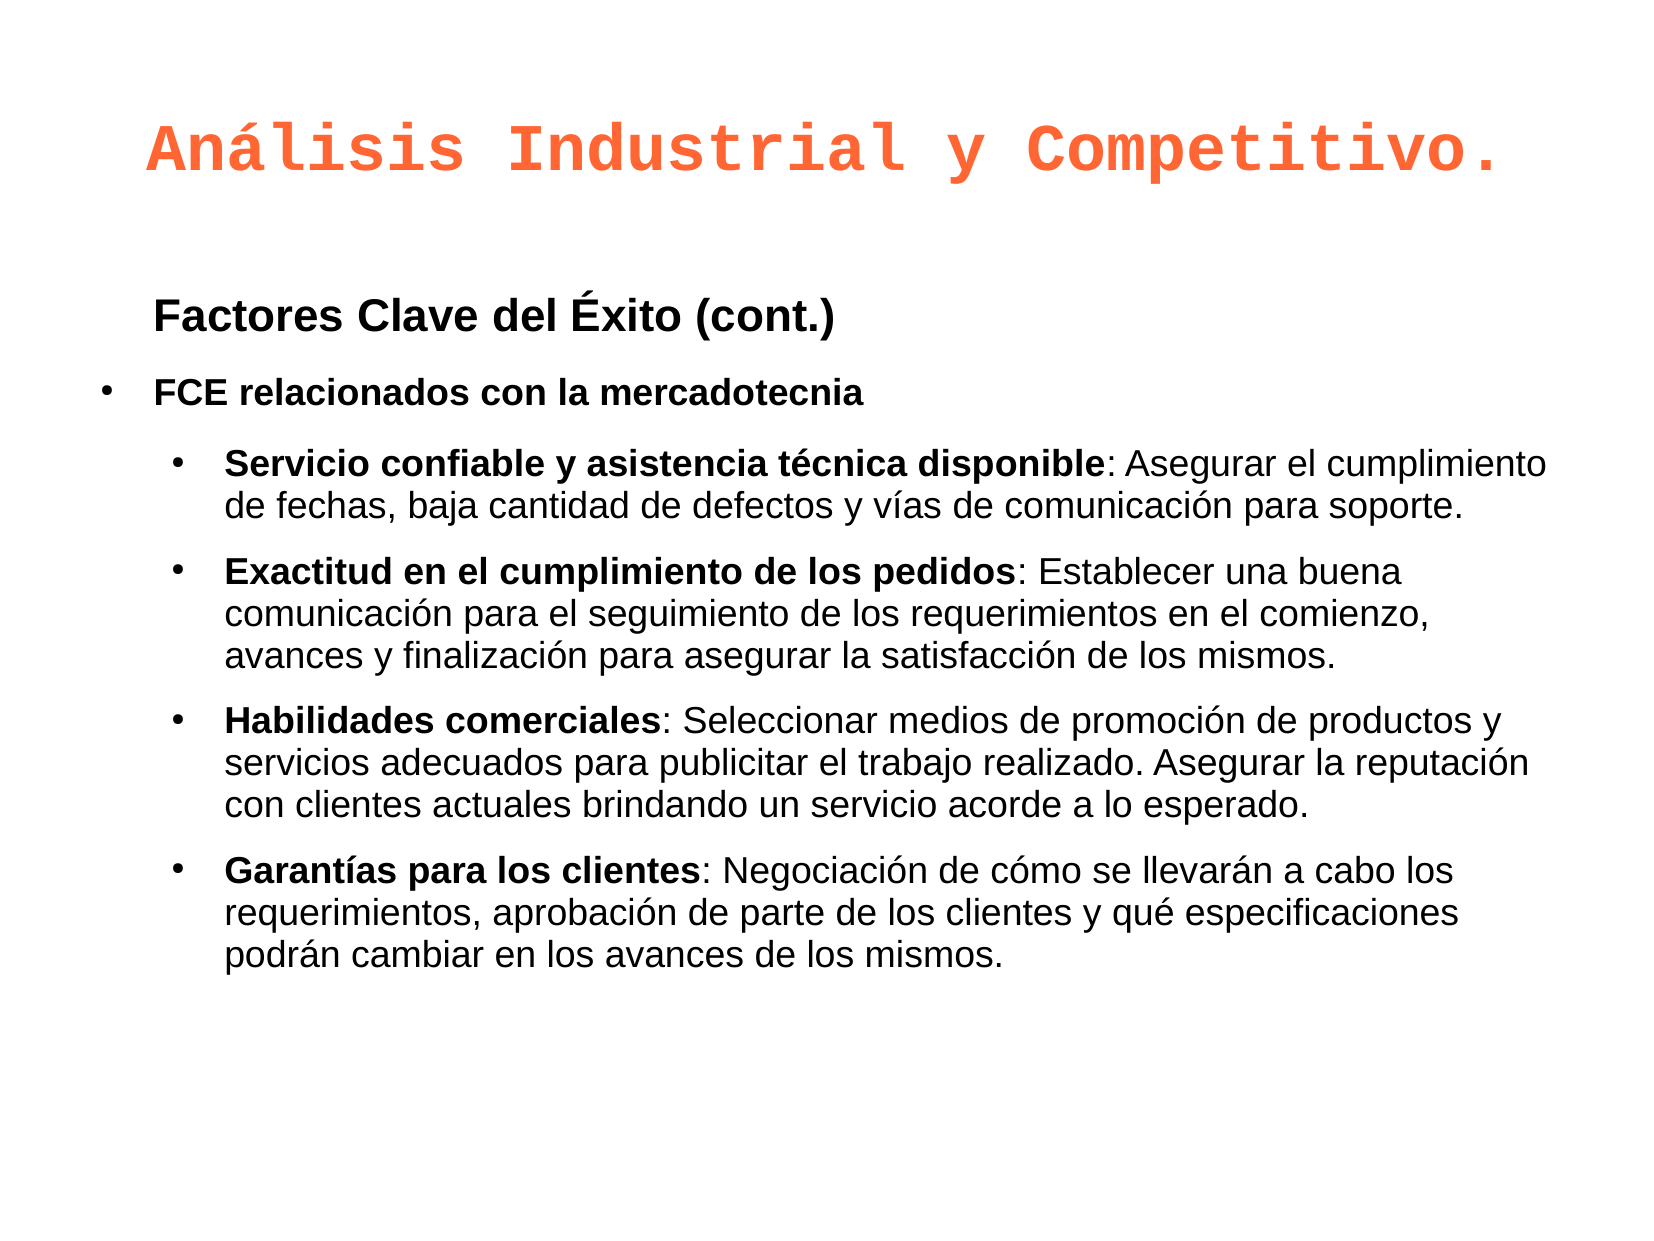

# Análisis Industrial y Competitivo.
Factores Clave del Éxito (cont.)
FCE relacionados con la mercadotecnia
Servicio confiable y asistencia técnica disponible: Asegurar el cumplimiento de fechas, baja cantidad de defectos y vías de comunicación para soporte.
Exactitud en el cumplimiento de los pedidos: Establecer una buena comunicación para el seguimiento de los requerimientos en el comienzo, avances y finalización para asegurar la satisfacción de los mismos.
Habilidades comerciales: Seleccionar medios de promoción de productos y servicios adecuados para publicitar el trabajo realizado. Asegurar la reputación con clientes actuales brindando un servicio acorde a lo esperado.
Garantías para los clientes: Negociación de cómo se llevarán a cabo los requerimientos, aprobación de parte de los clientes y qué especificaciones podrán cambiar en los avances de los mismos.